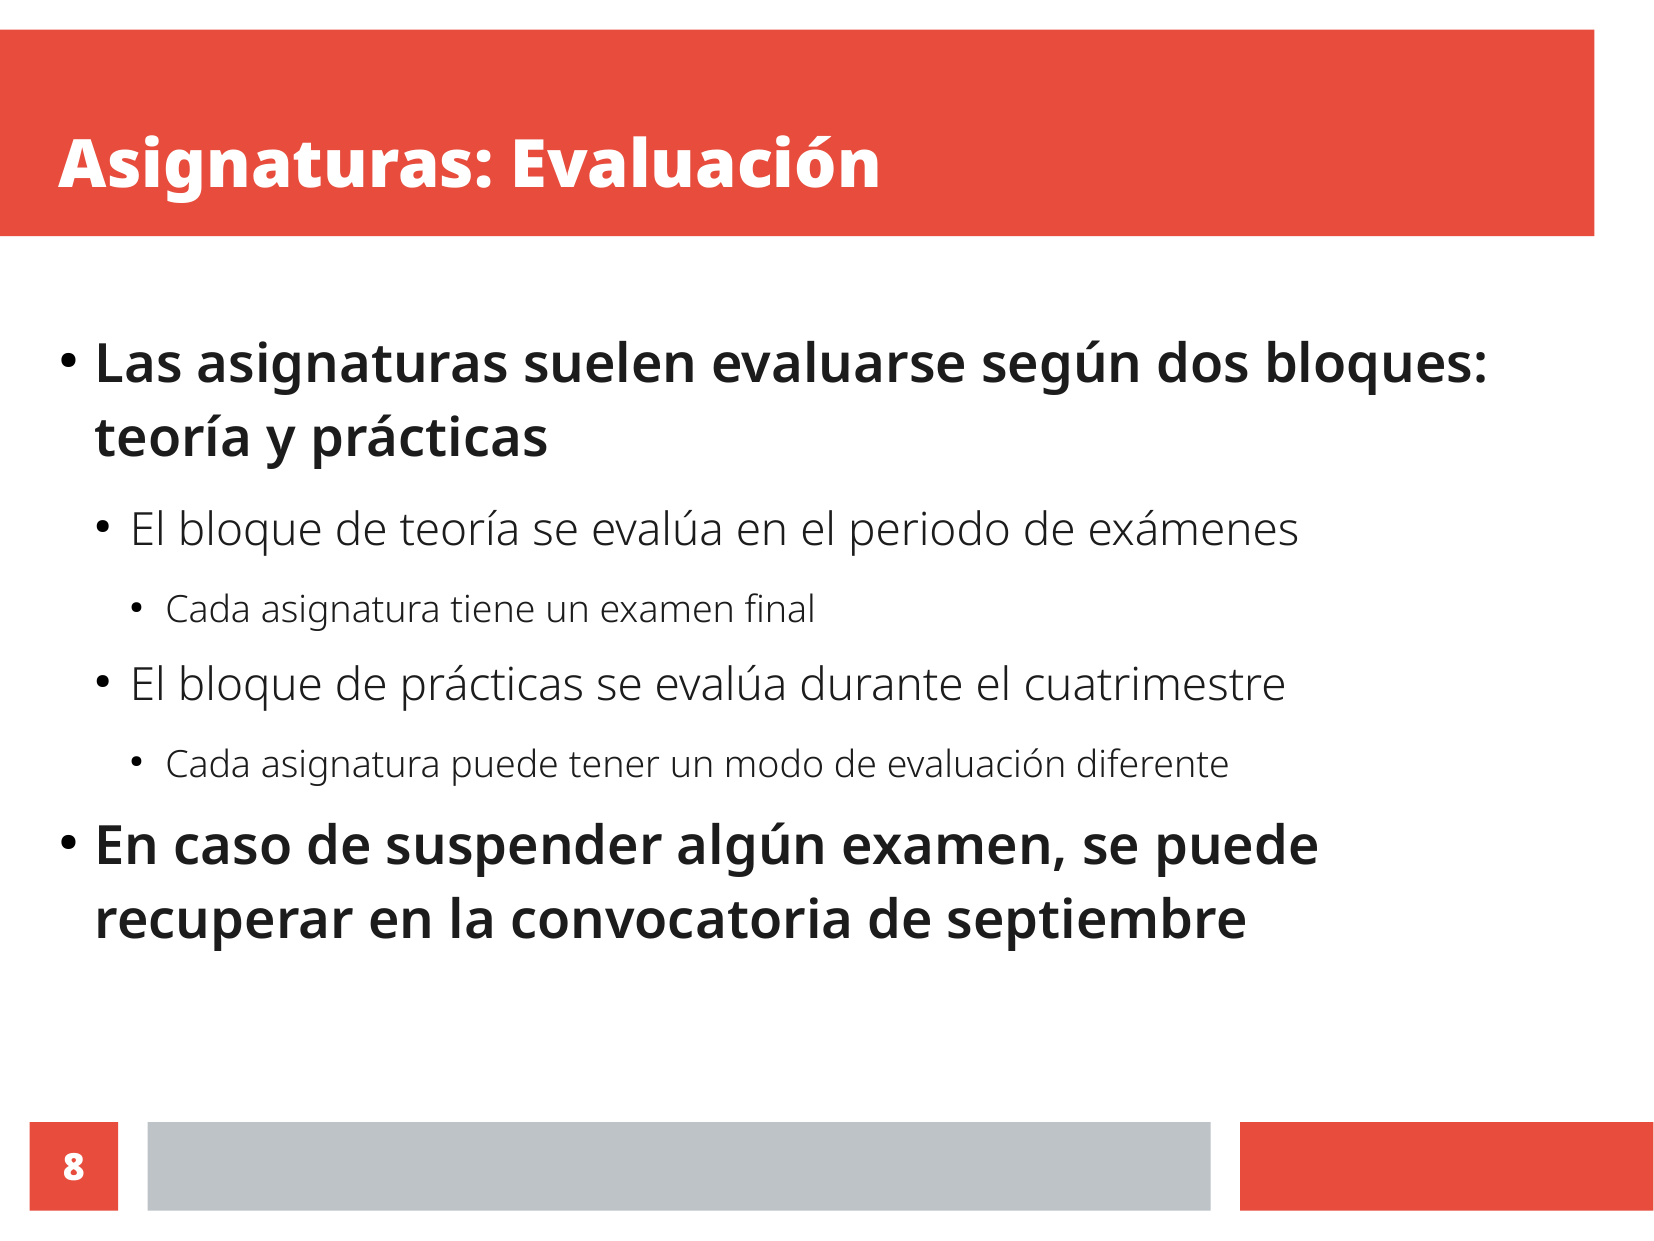

# Asignaturas: Evaluación
Las asignaturas suelen evaluarse según dos bloques: teoría y prácticas
El bloque de teoría se evalúa en el periodo de exámenes
Cada asignatura tiene un examen final
El bloque de prácticas se evalúa durante el cuatrimestre
Cada asignatura puede tener un modo de evaluación diferente
En caso de suspender algún examen, se puede recuperar en la convocatoria de septiembre
8